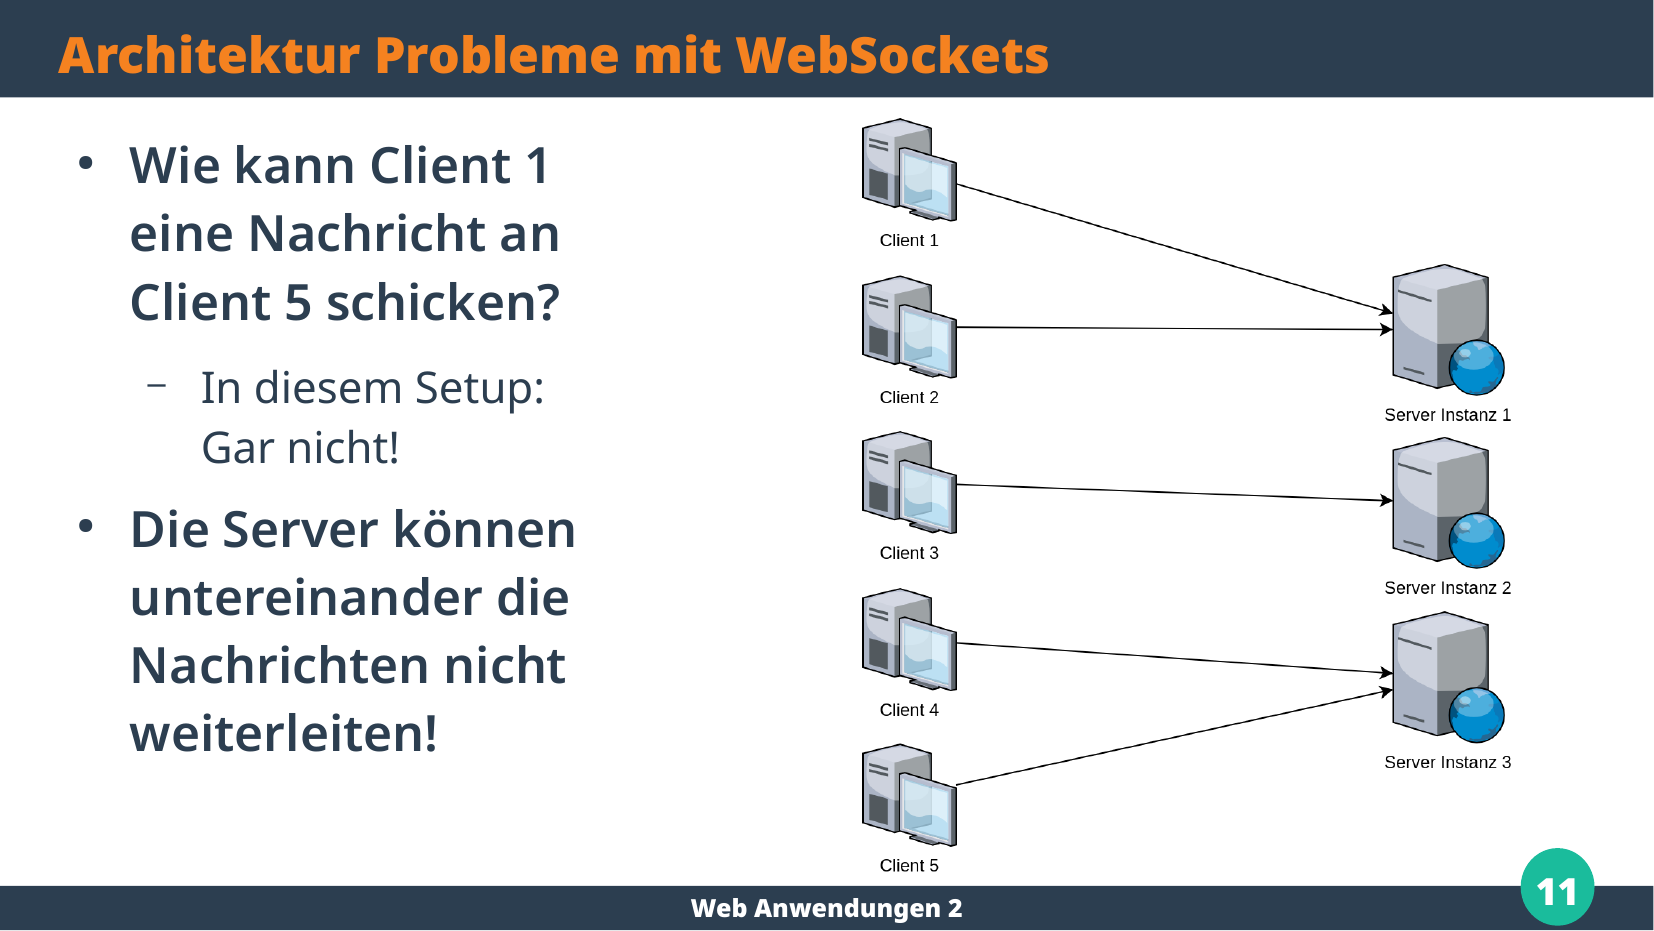

# Architektur Probleme mit WebSockets
Wie kann Client 1
eine Nachricht an
Client 5 schicken?
In diesem Setup:
Gar nicht!
Die Server können
untereinander die
Nachrichten nicht
weiterleiten!
11